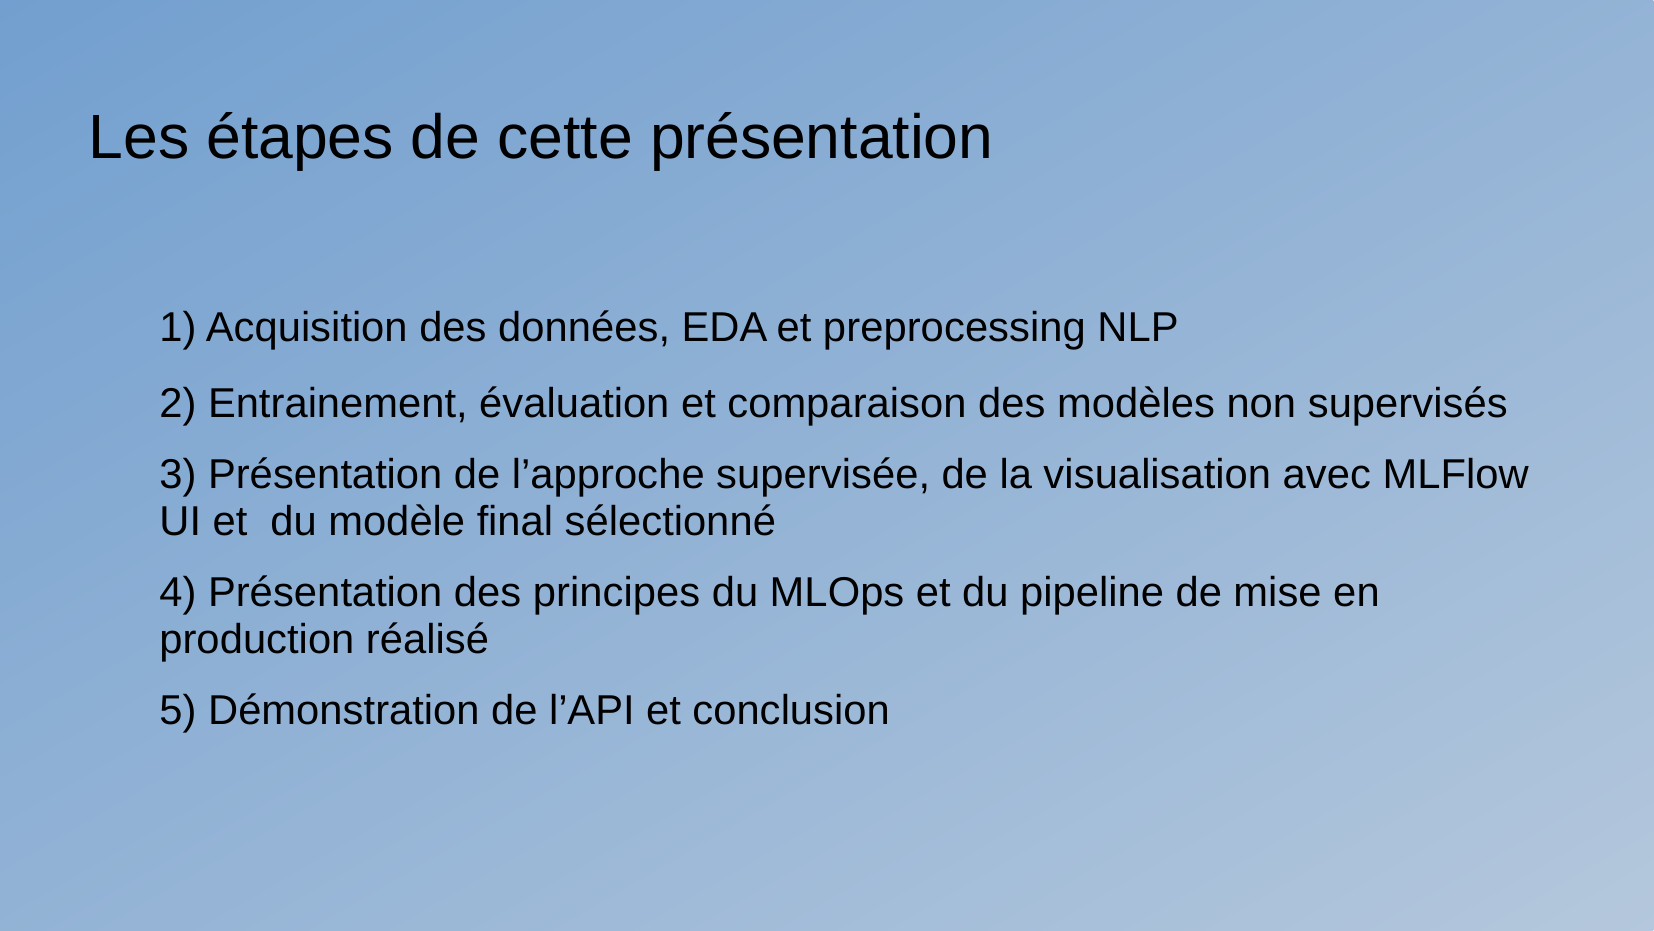

# Les étapes de cette présentation
1) Acquisition des données, EDA et preprocessing NLP
2) Entrainement, évaluation et comparaison des modèles non supervisés
3) Présentation de l’approche supervisée, de la visualisation avec MLFlow UI et du modèle final sélectionné
4) Présentation des principes du MLOps et du pipeline de mise en production réalisé
5) Démonstration de l’API et conclusion